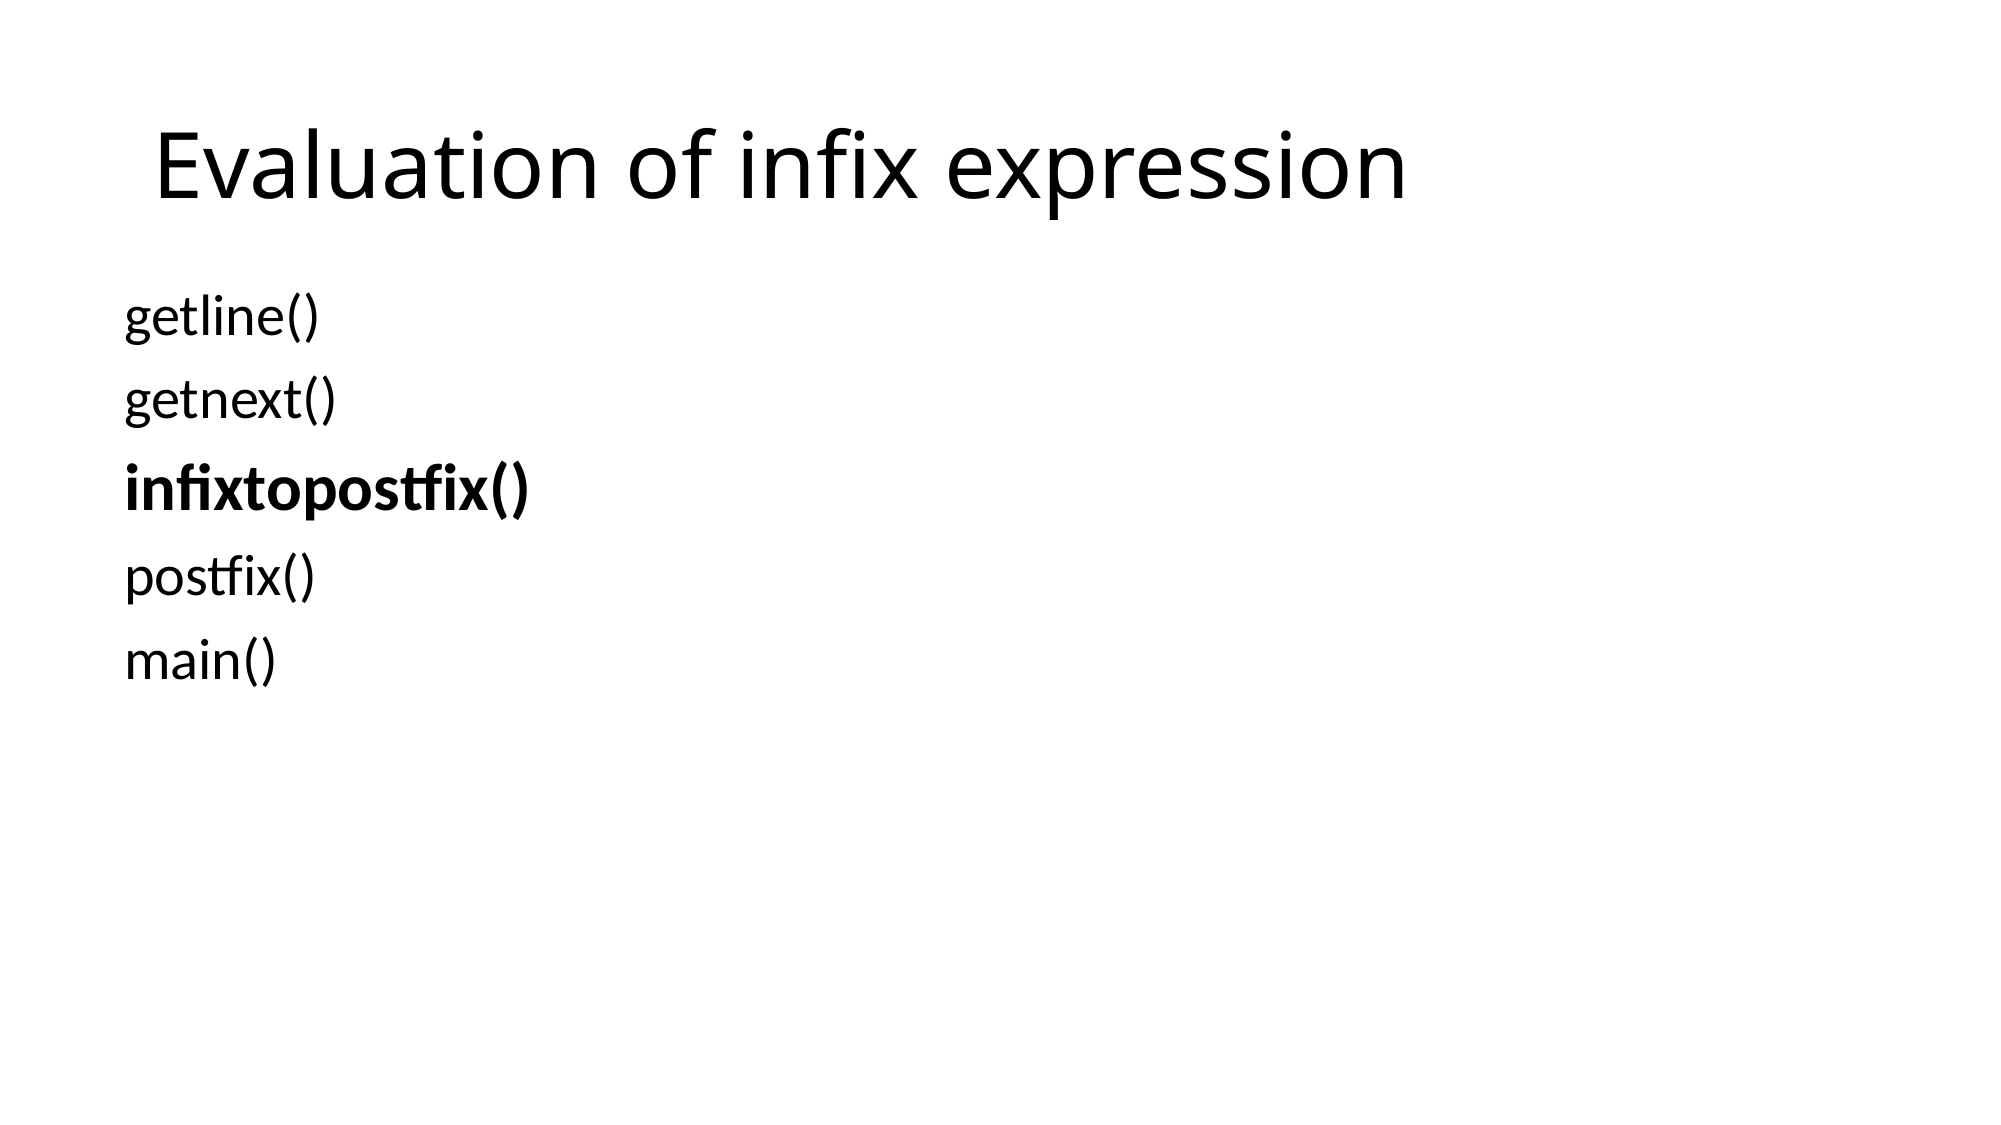

# Evaluation of infix expression
getline()
getnext()
infixtopostfix()
postfix()
main()